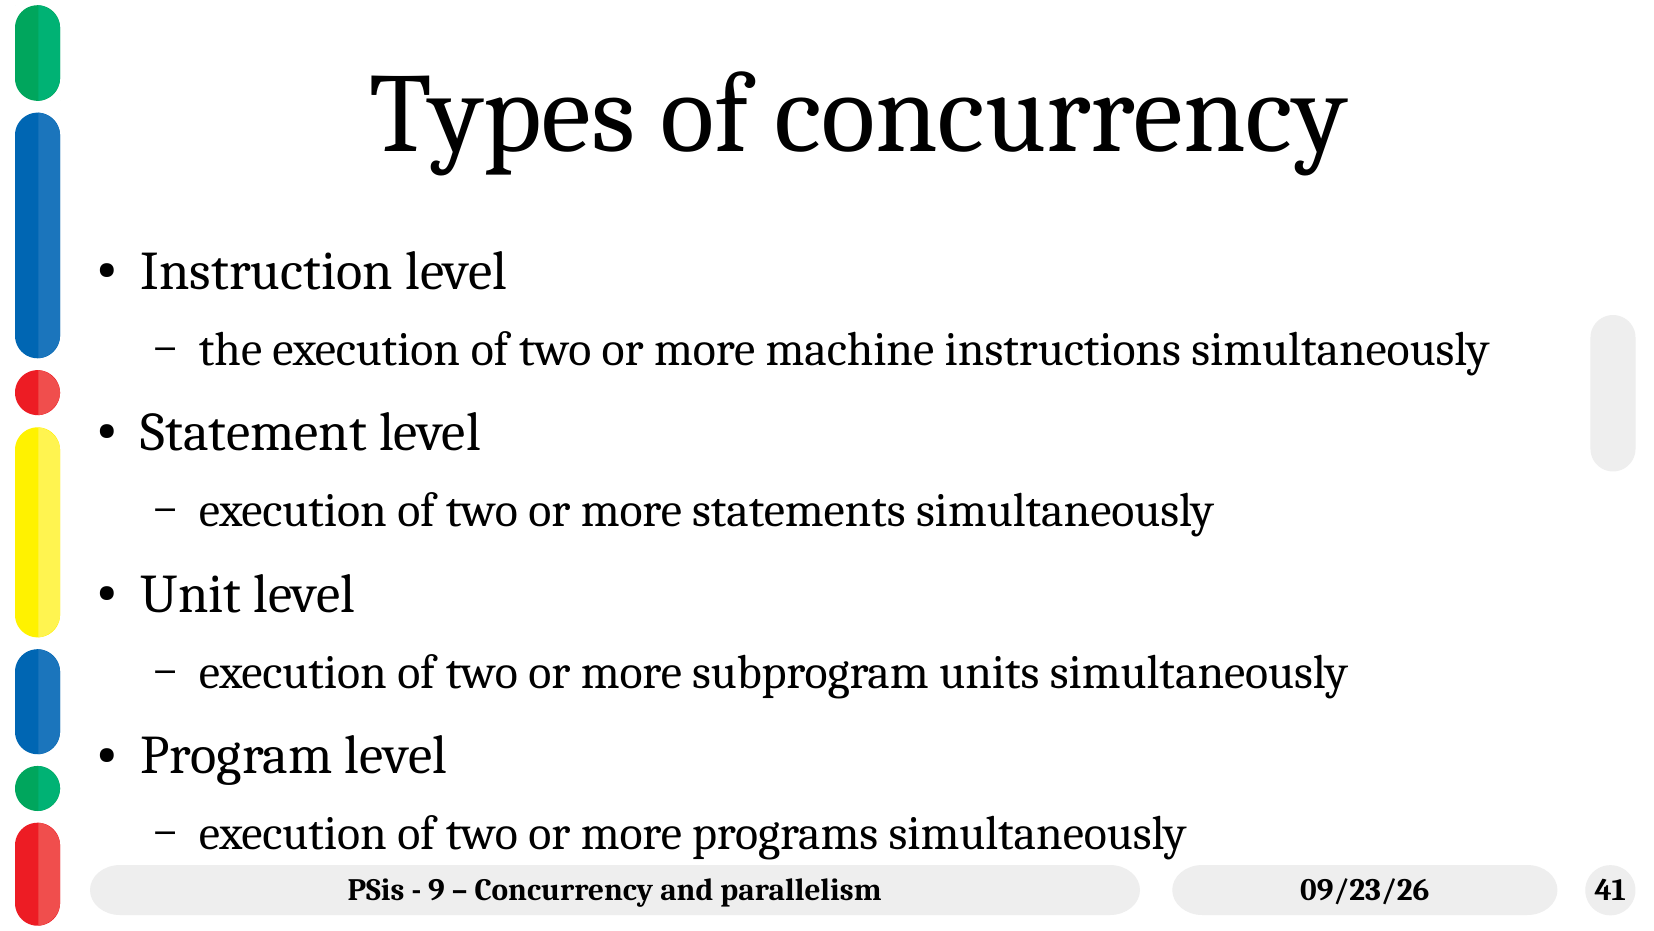

# Types of concurrency
Instruction level
the execution of two or more machine instructions simultaneously
Statement level
execution of two or more statements simultaneously
Unit level
execution of two or more subprogram units simultaneously
Program level
execution of two or more programs simultaneously
PSis - 9 – Concurrency and parallelism
41